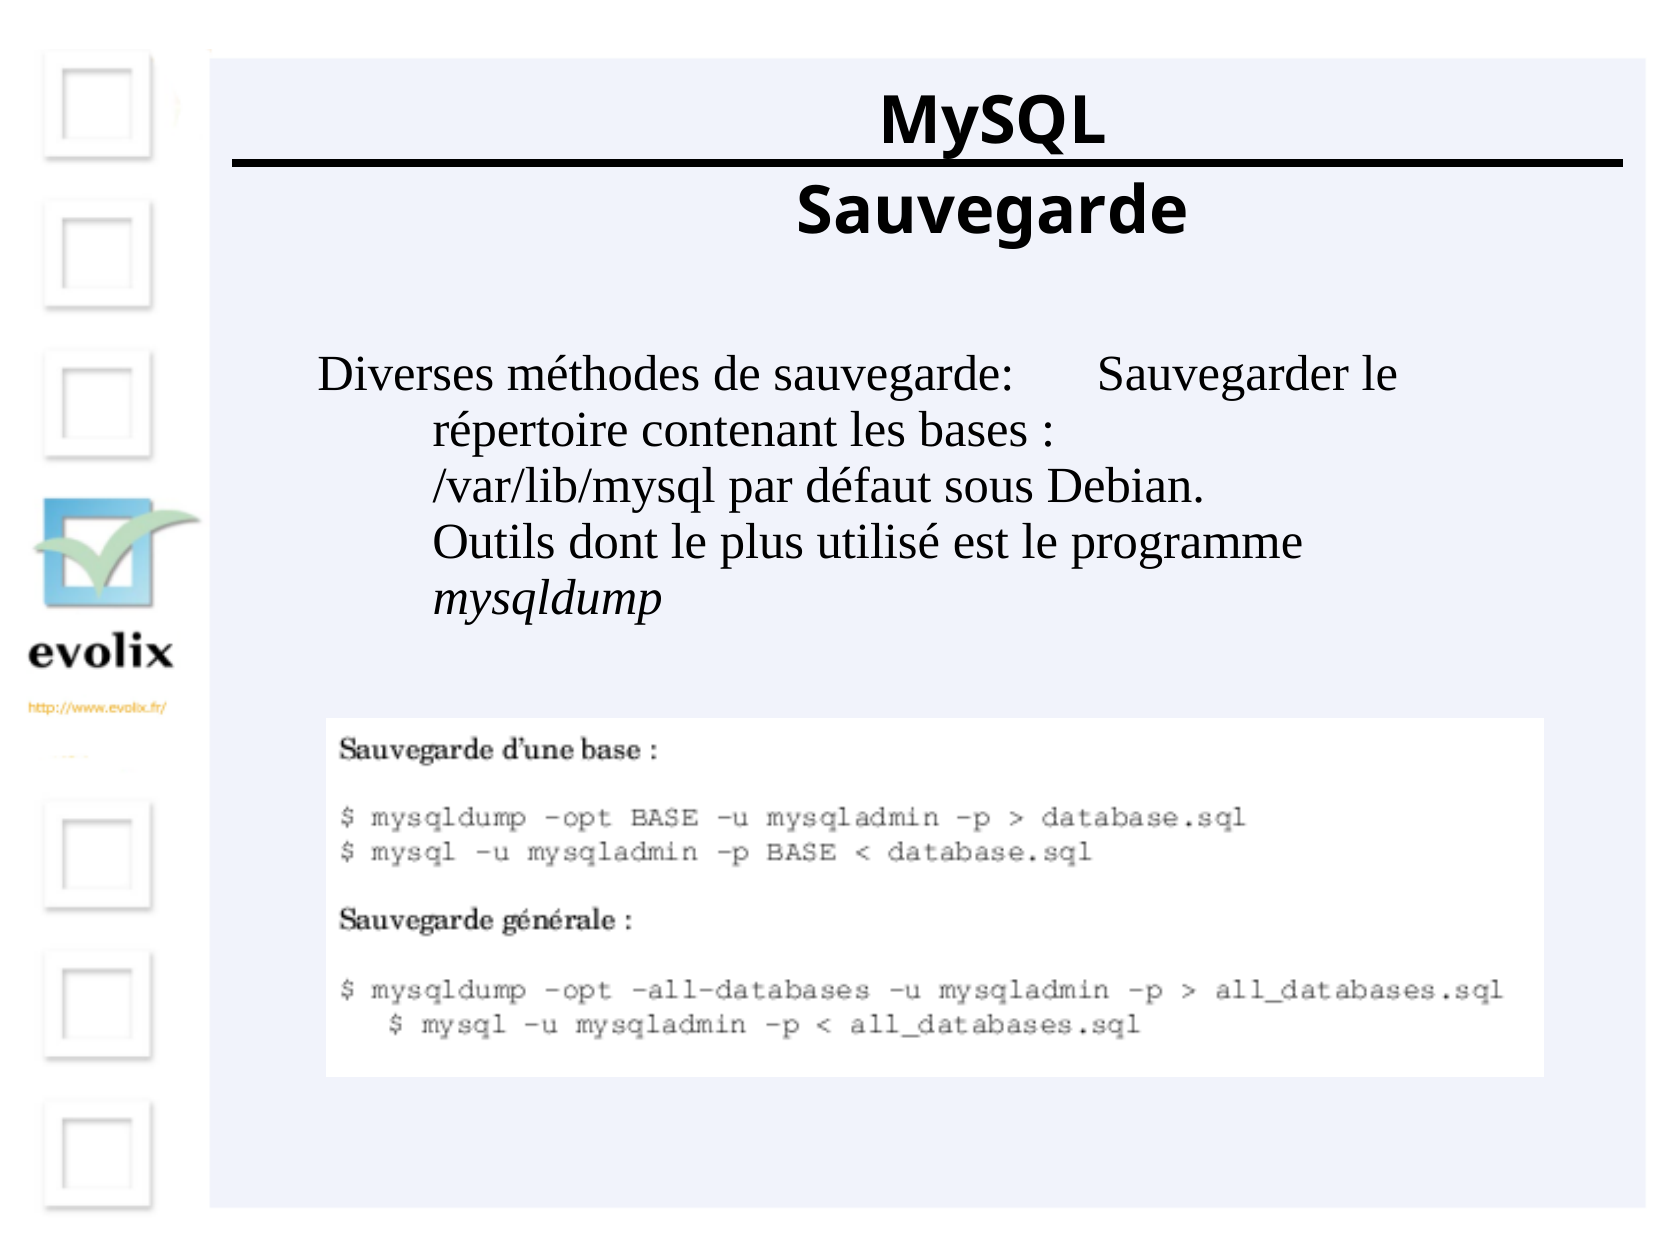

# MySQL Sauvegarde
Diverses méthodes de sauvegarde: 	Sauvegarder le répertoire contenant les bases :
/var/lib/mysql par défaut sous Debian.
 Outils dont le plus utilisé est le programme mysqldump